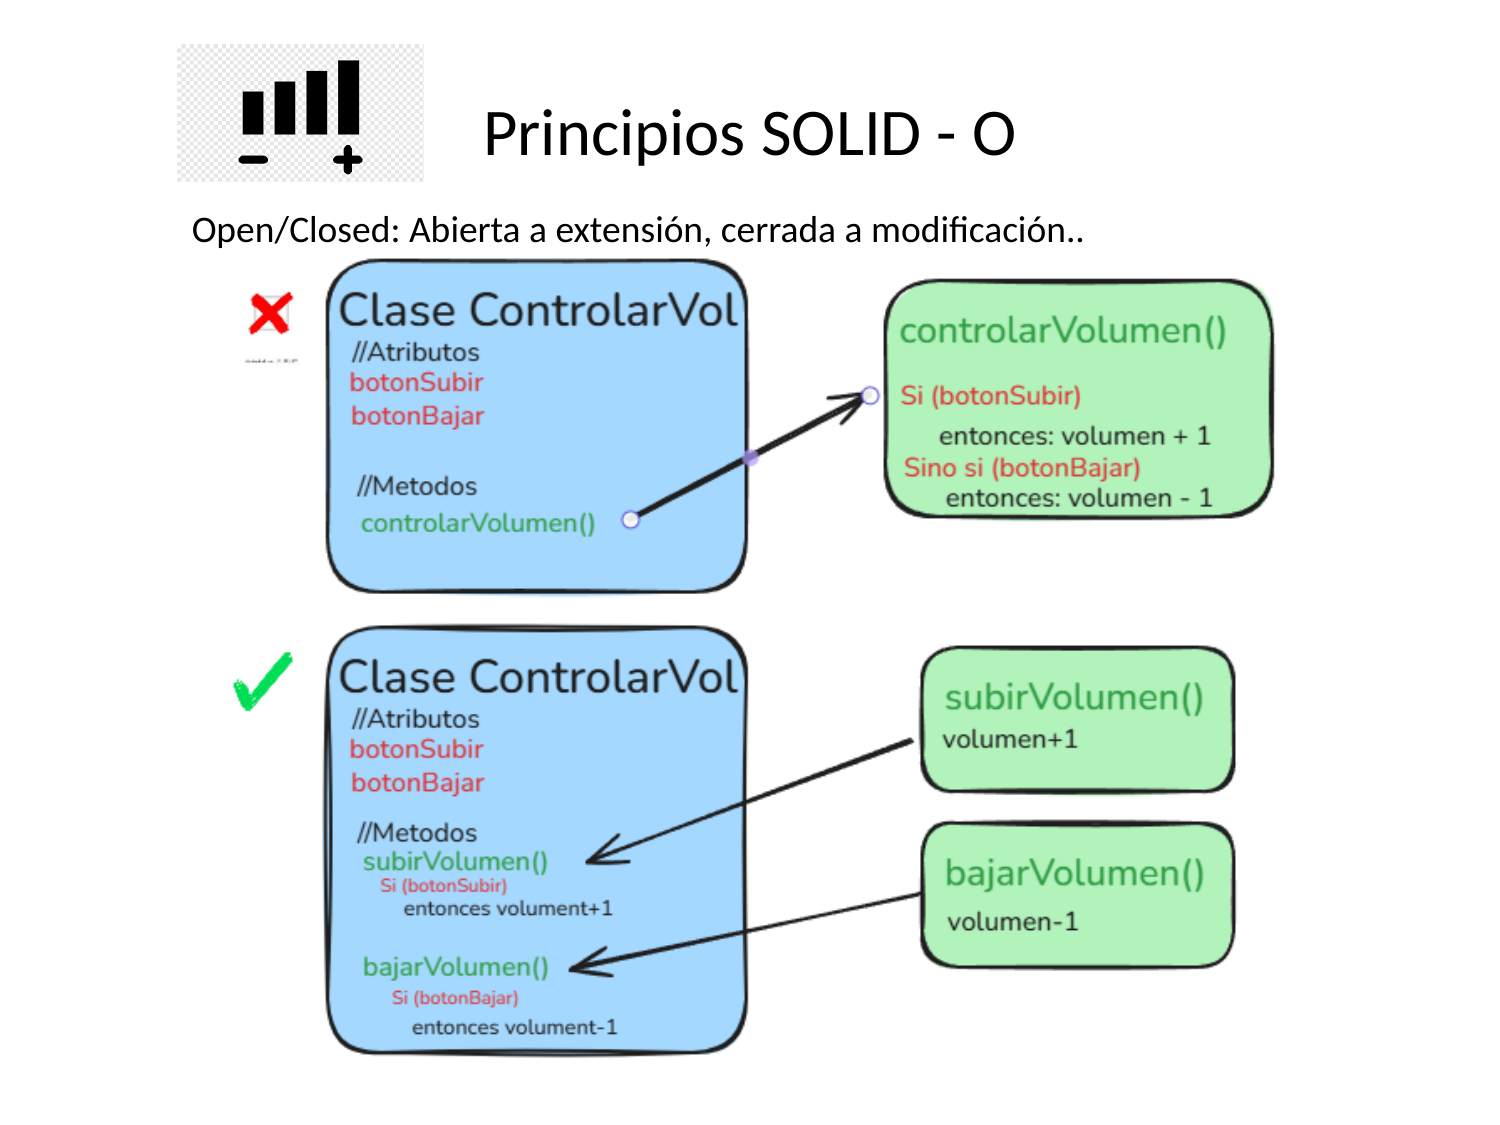

# Principios SOLID - O
Open/Closed: Abierta a extensión, cerrada a modificación..